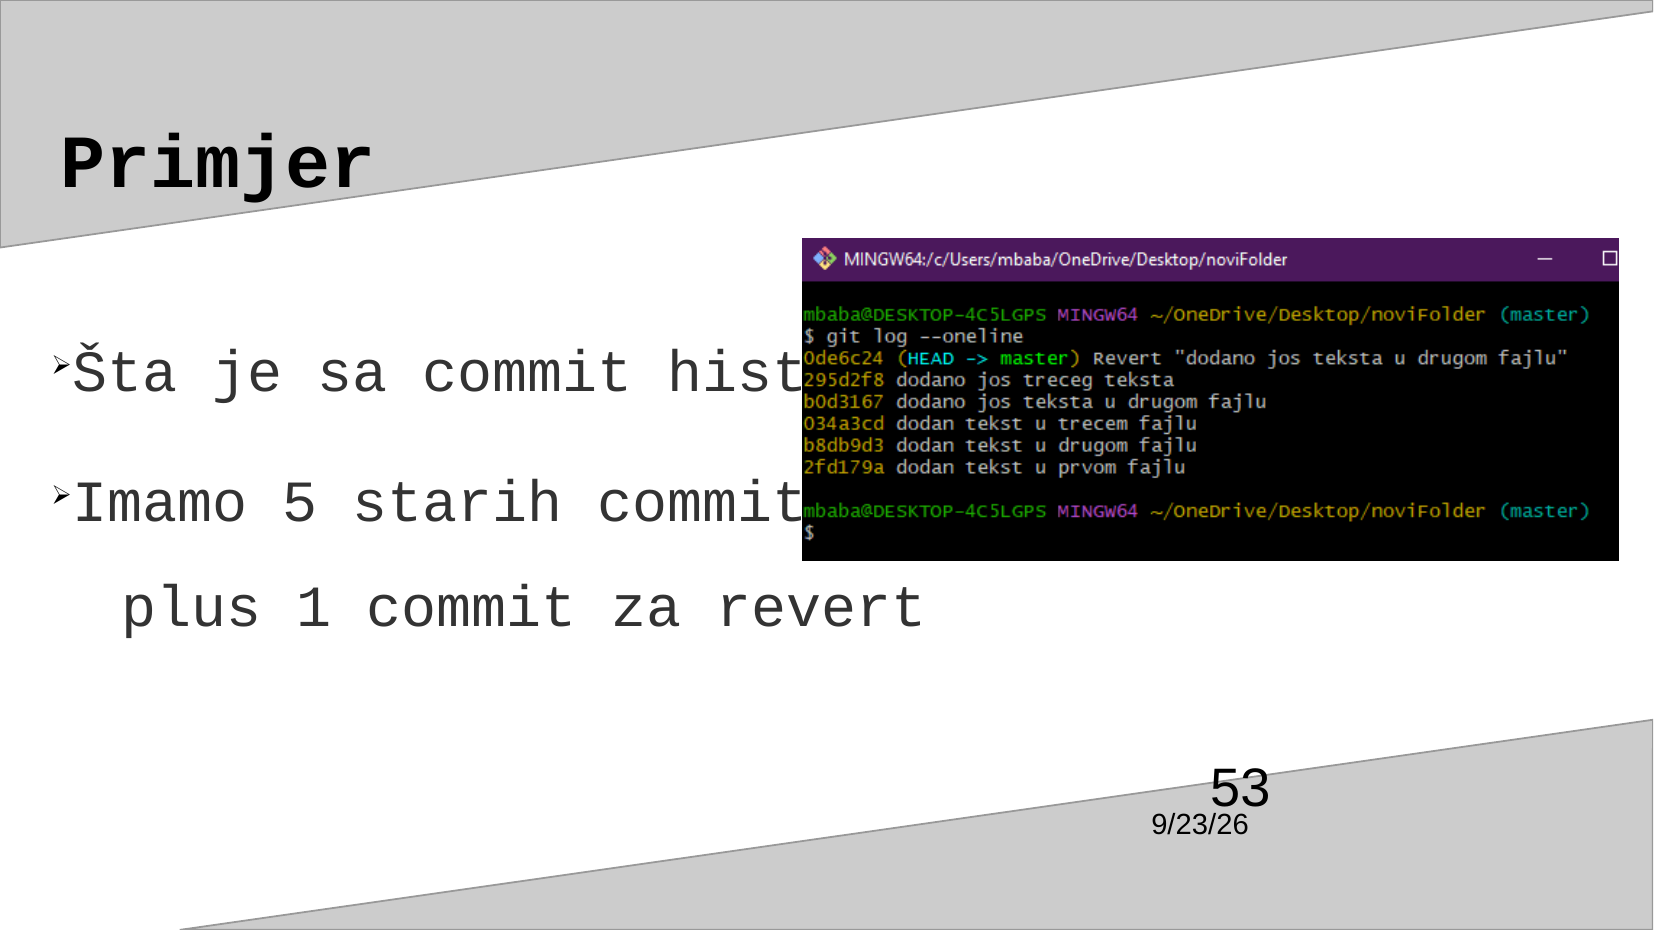

Primjer
# Šta je sa commit historije?
Imamo 5 starih commita
 plus 1 commit za revert
52